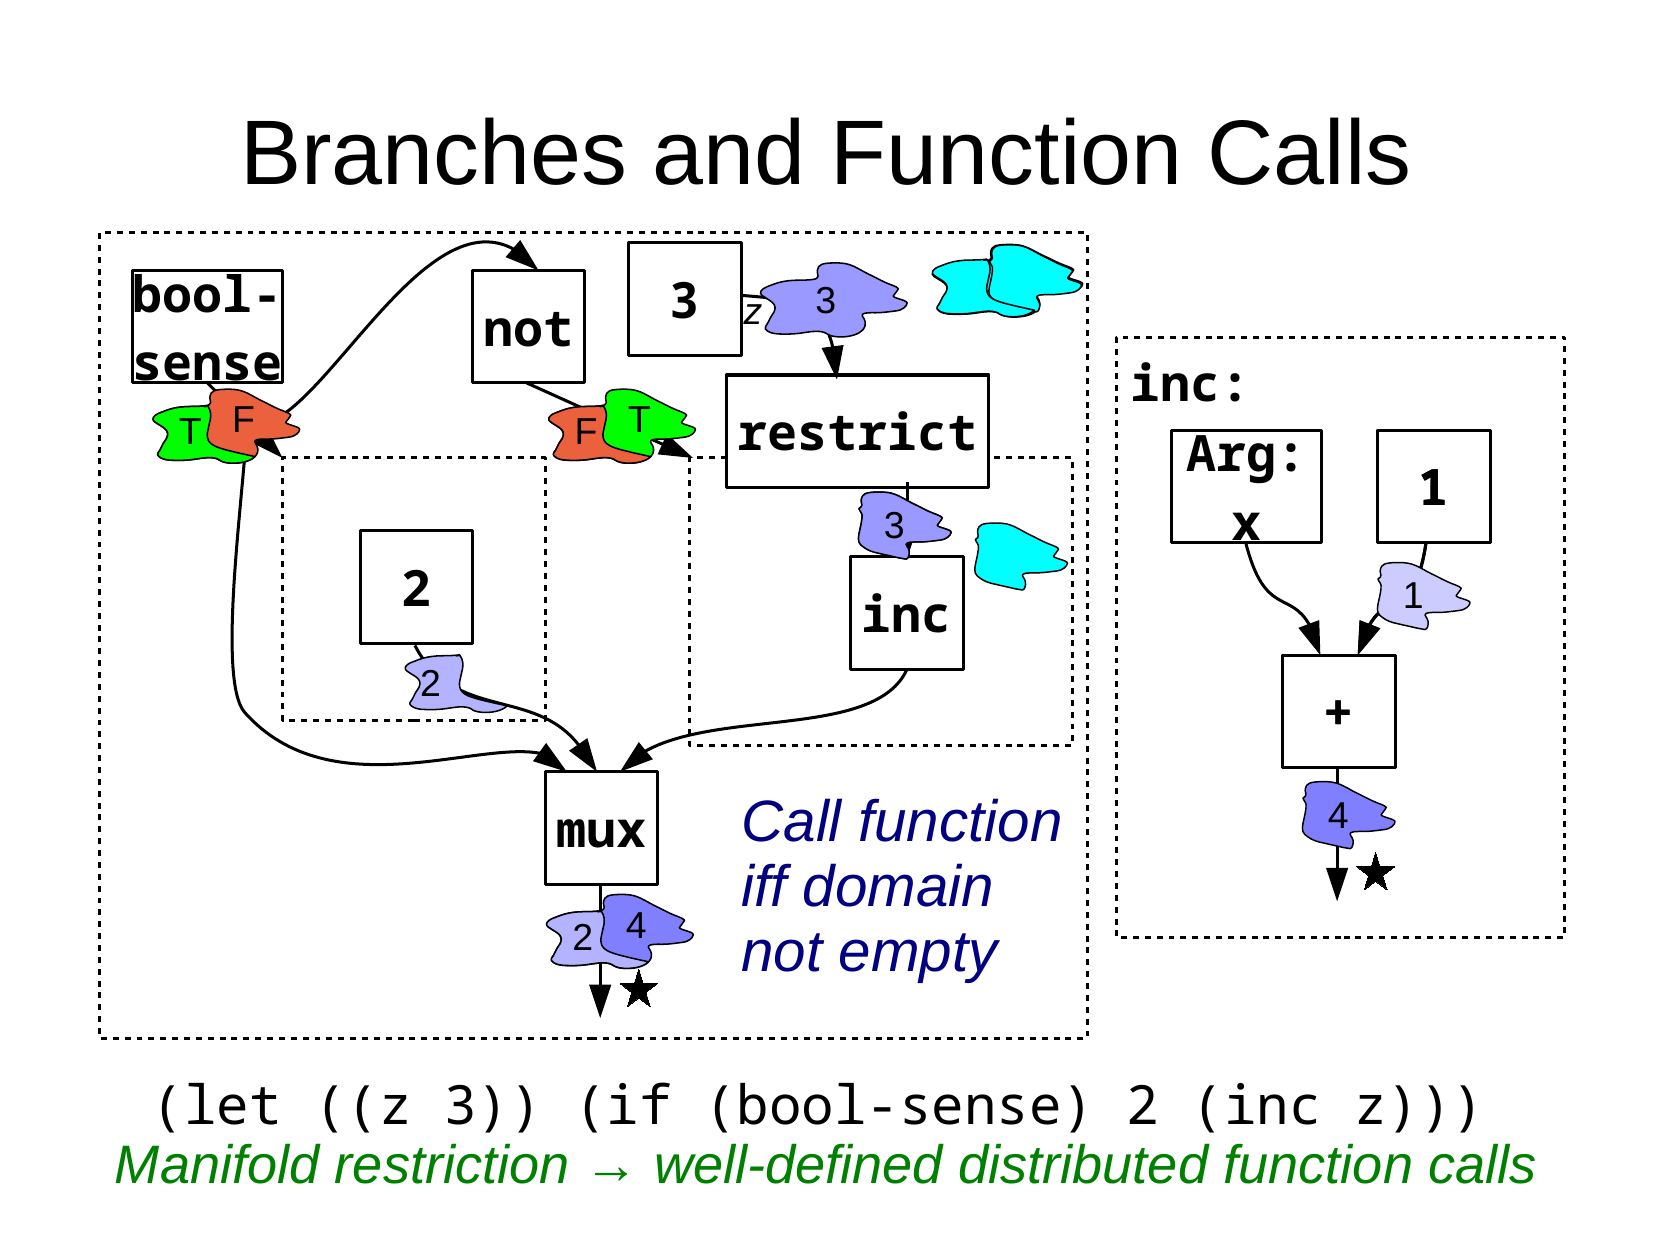

# Branches and Function Calls
bool-
sense
not
restrict
2
inc
3
 3
z
inc:
F
T
T
F
Arg:
x
1
+
1
3
3
1
2
+
mux
Call function iff domain
not empty
4
4
2
(let ((z 3)) (if (bool-sense) 2 (inc z)))
Manifold restriction → well-defined distributed function calls